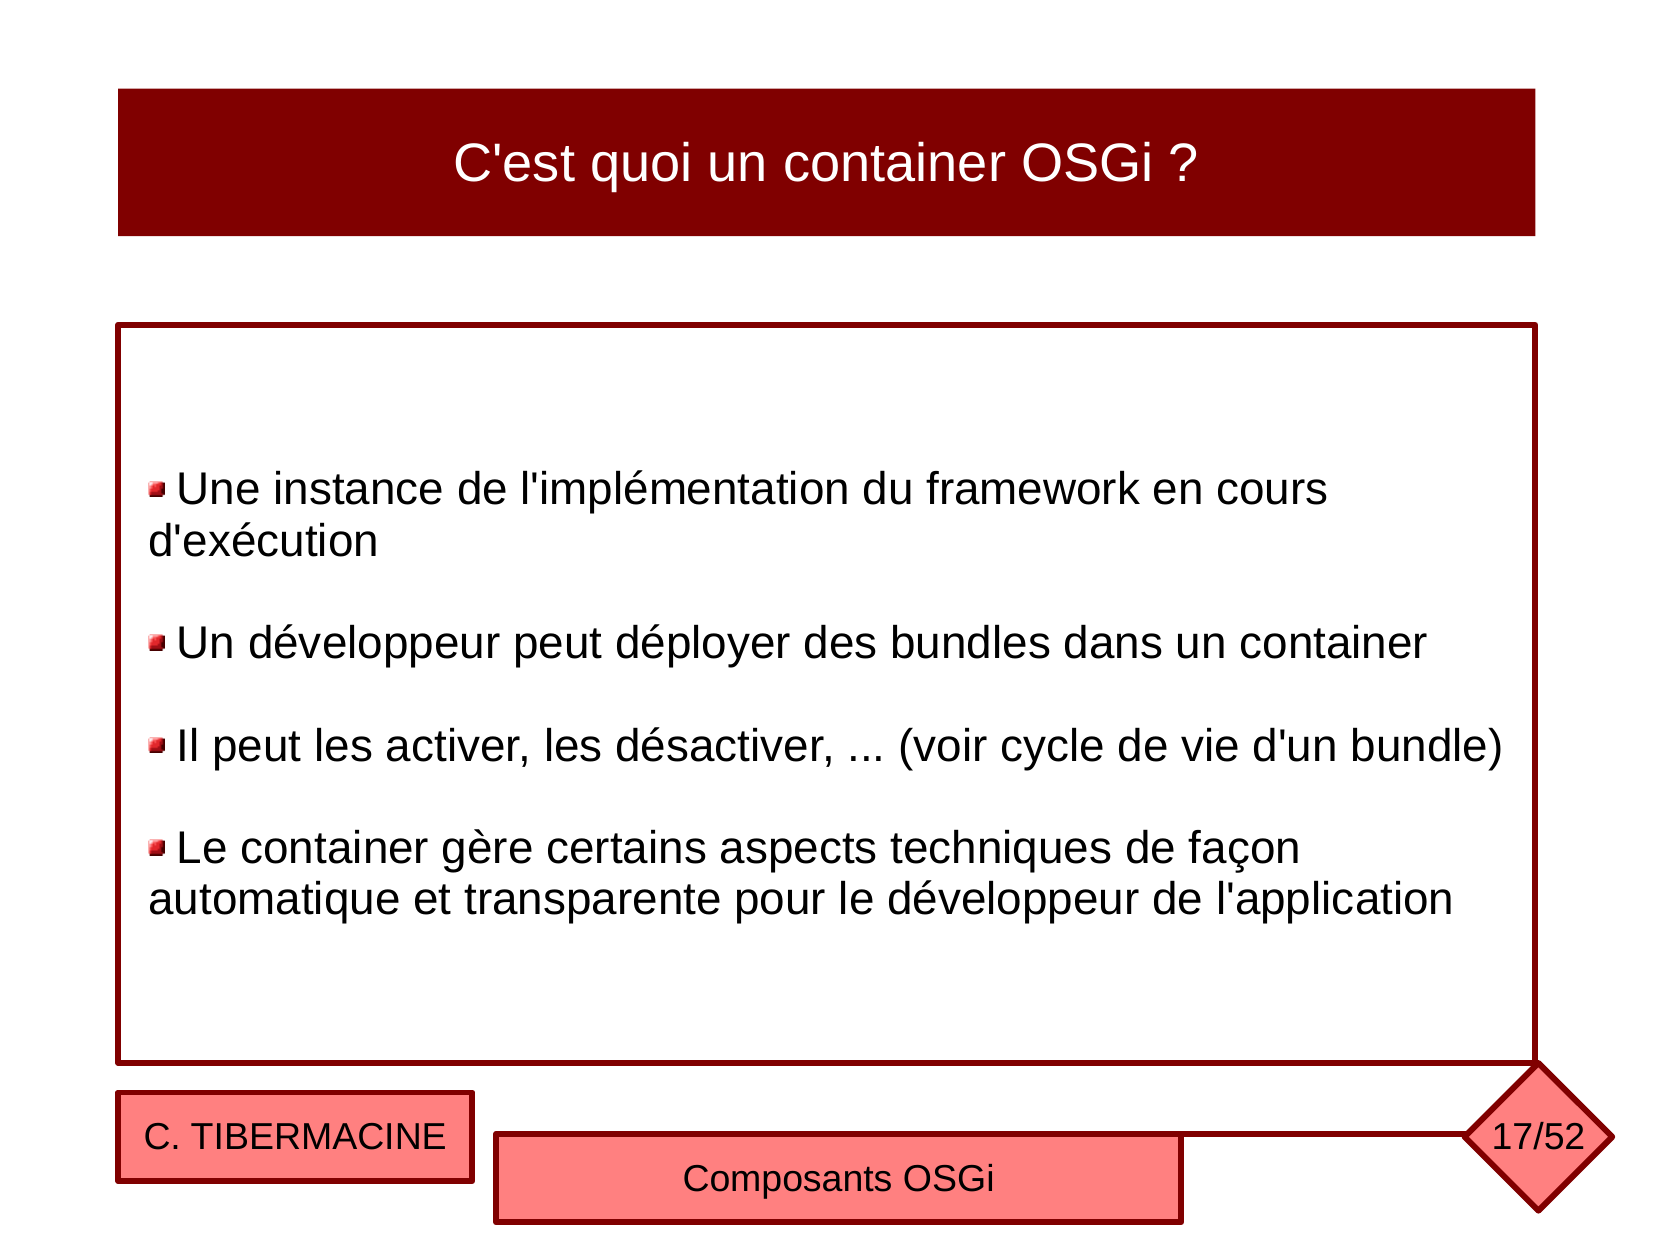

C'est quoi un container OSGi ?
 Une instance de l'implémentation du framework en cours
d'exécution
 Un développeur peut déployer des bundles dans un container
 Il peut les activer, les désactiver, ... (voir cycle de vie d'un bundle)
 Le container gère certains aspects techniques de façon
automatique et transparente pour le développeur de l'application
C. TIBERMACINE
Composants OSGi